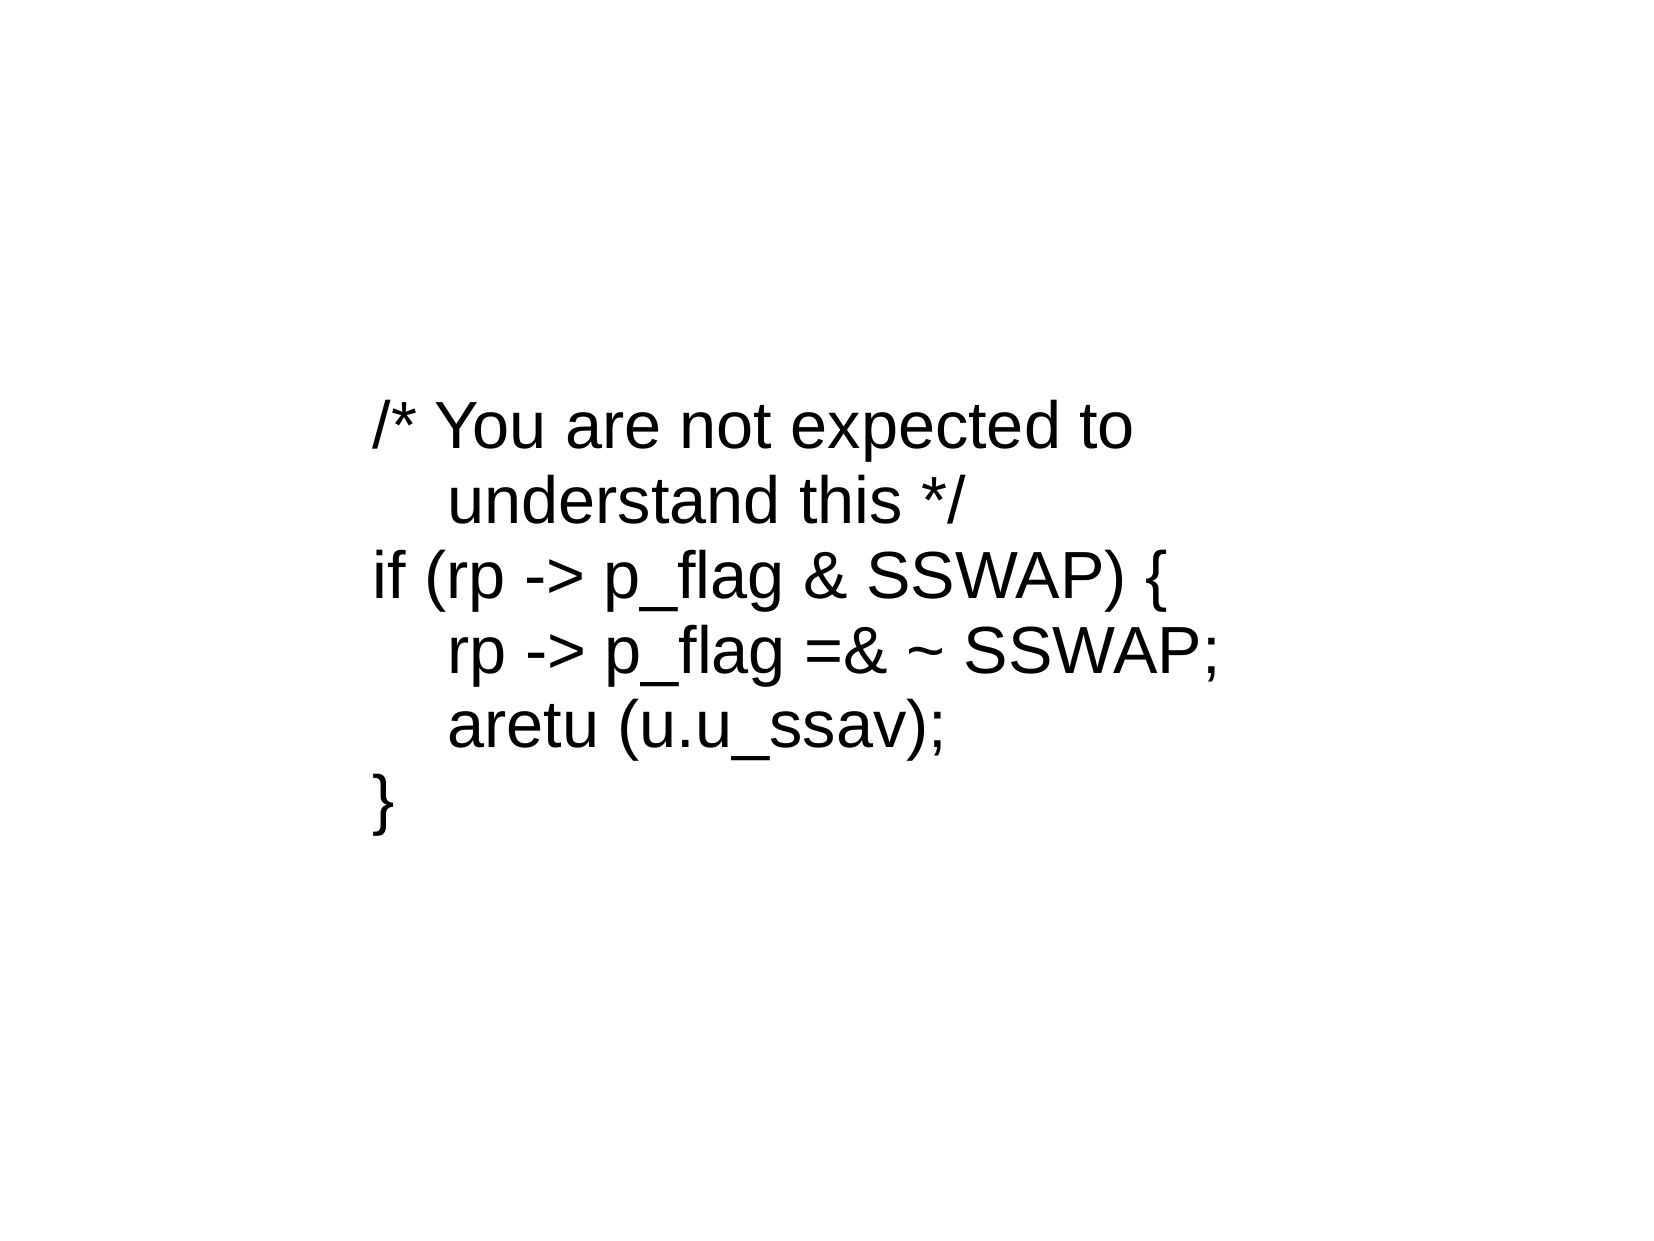

# /* You are not expected to
	understand this */
if (rp -> p_flag & SSWAP) {
	rp -> p_flag =& ~ SSWAP;
	aretu (u.u_ssav);
}